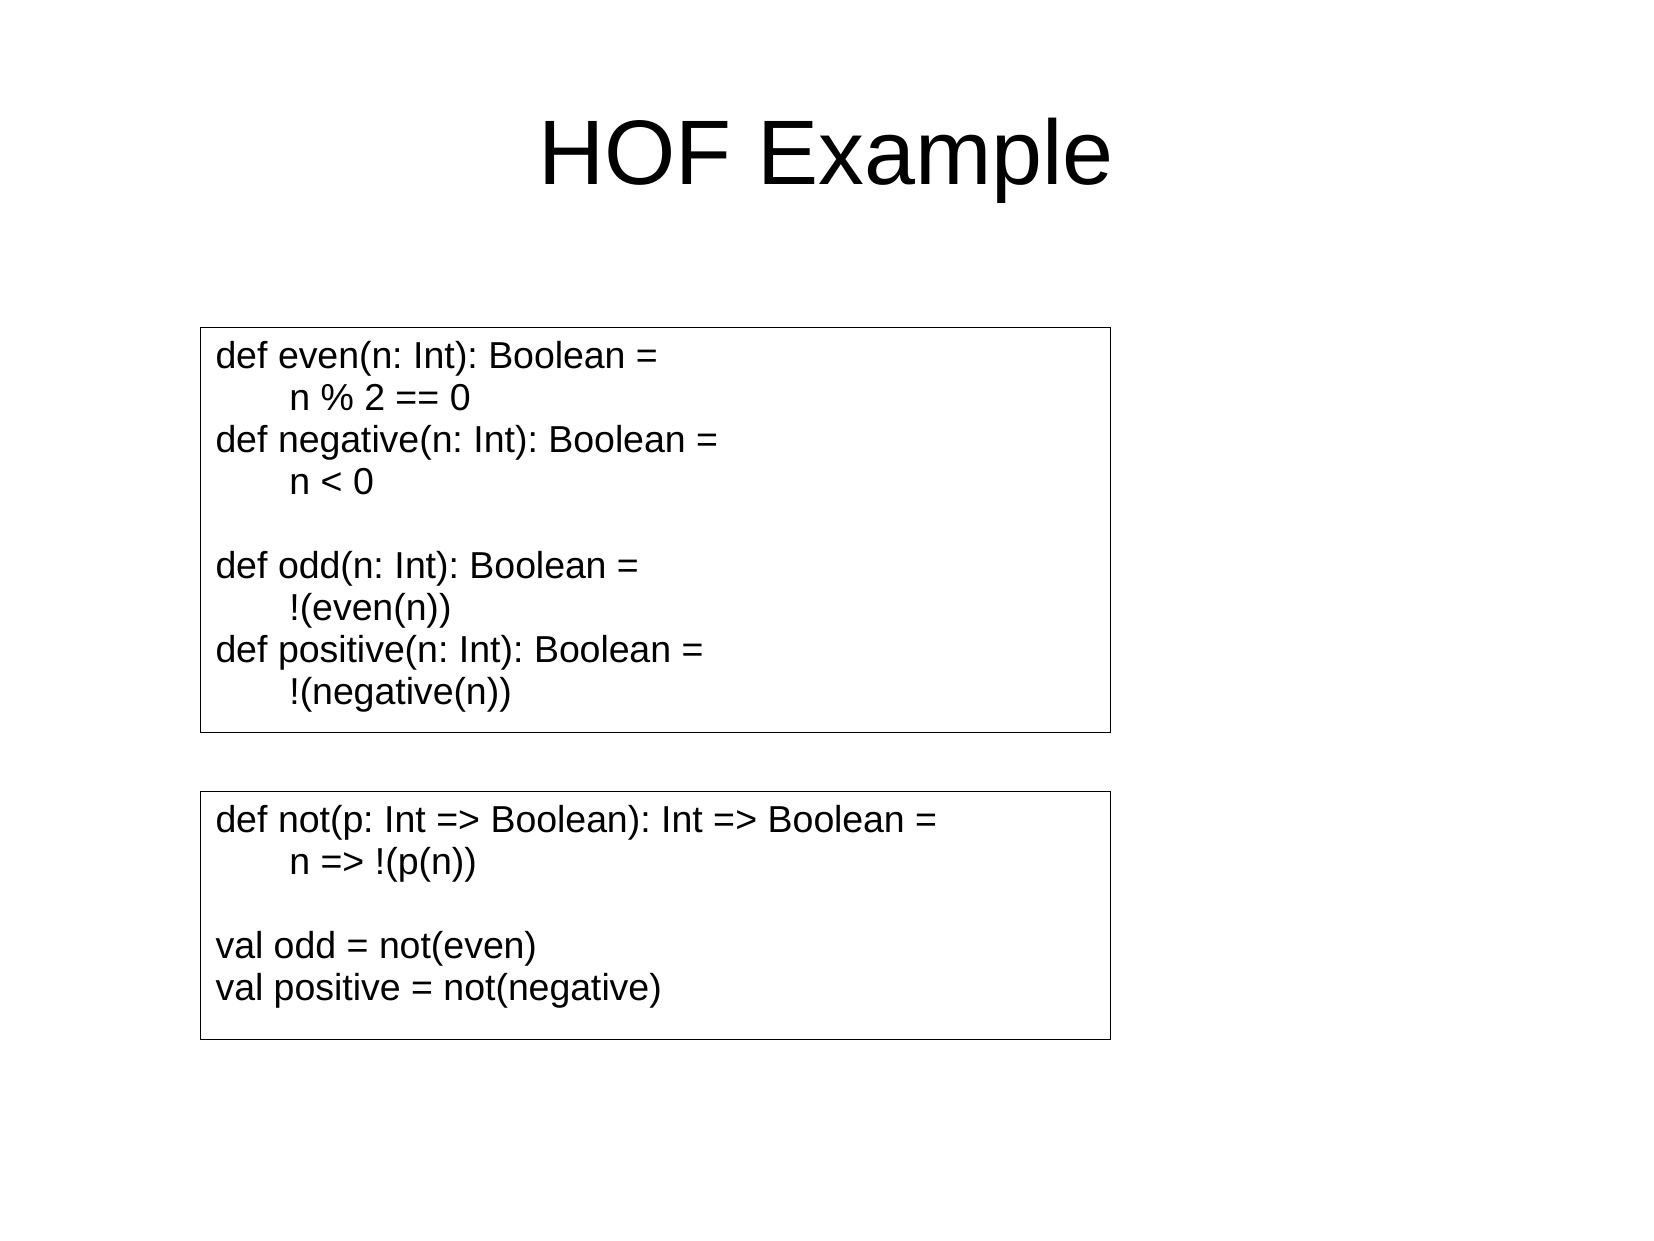

# HOF Example
def even(n: Int): Boolean =
	n % 2 == 0
def negative(n: Int): Boolean =
	n < 0
def odd(n: Int): Boolean =
	!(even(n))
def positive(n: Int): Boolean =
	!(negative(n))
def not(p: Int => Boolean): Int => Boolean =
	n => !(p(n))
val odd = not(even)
val positive = not(negative)